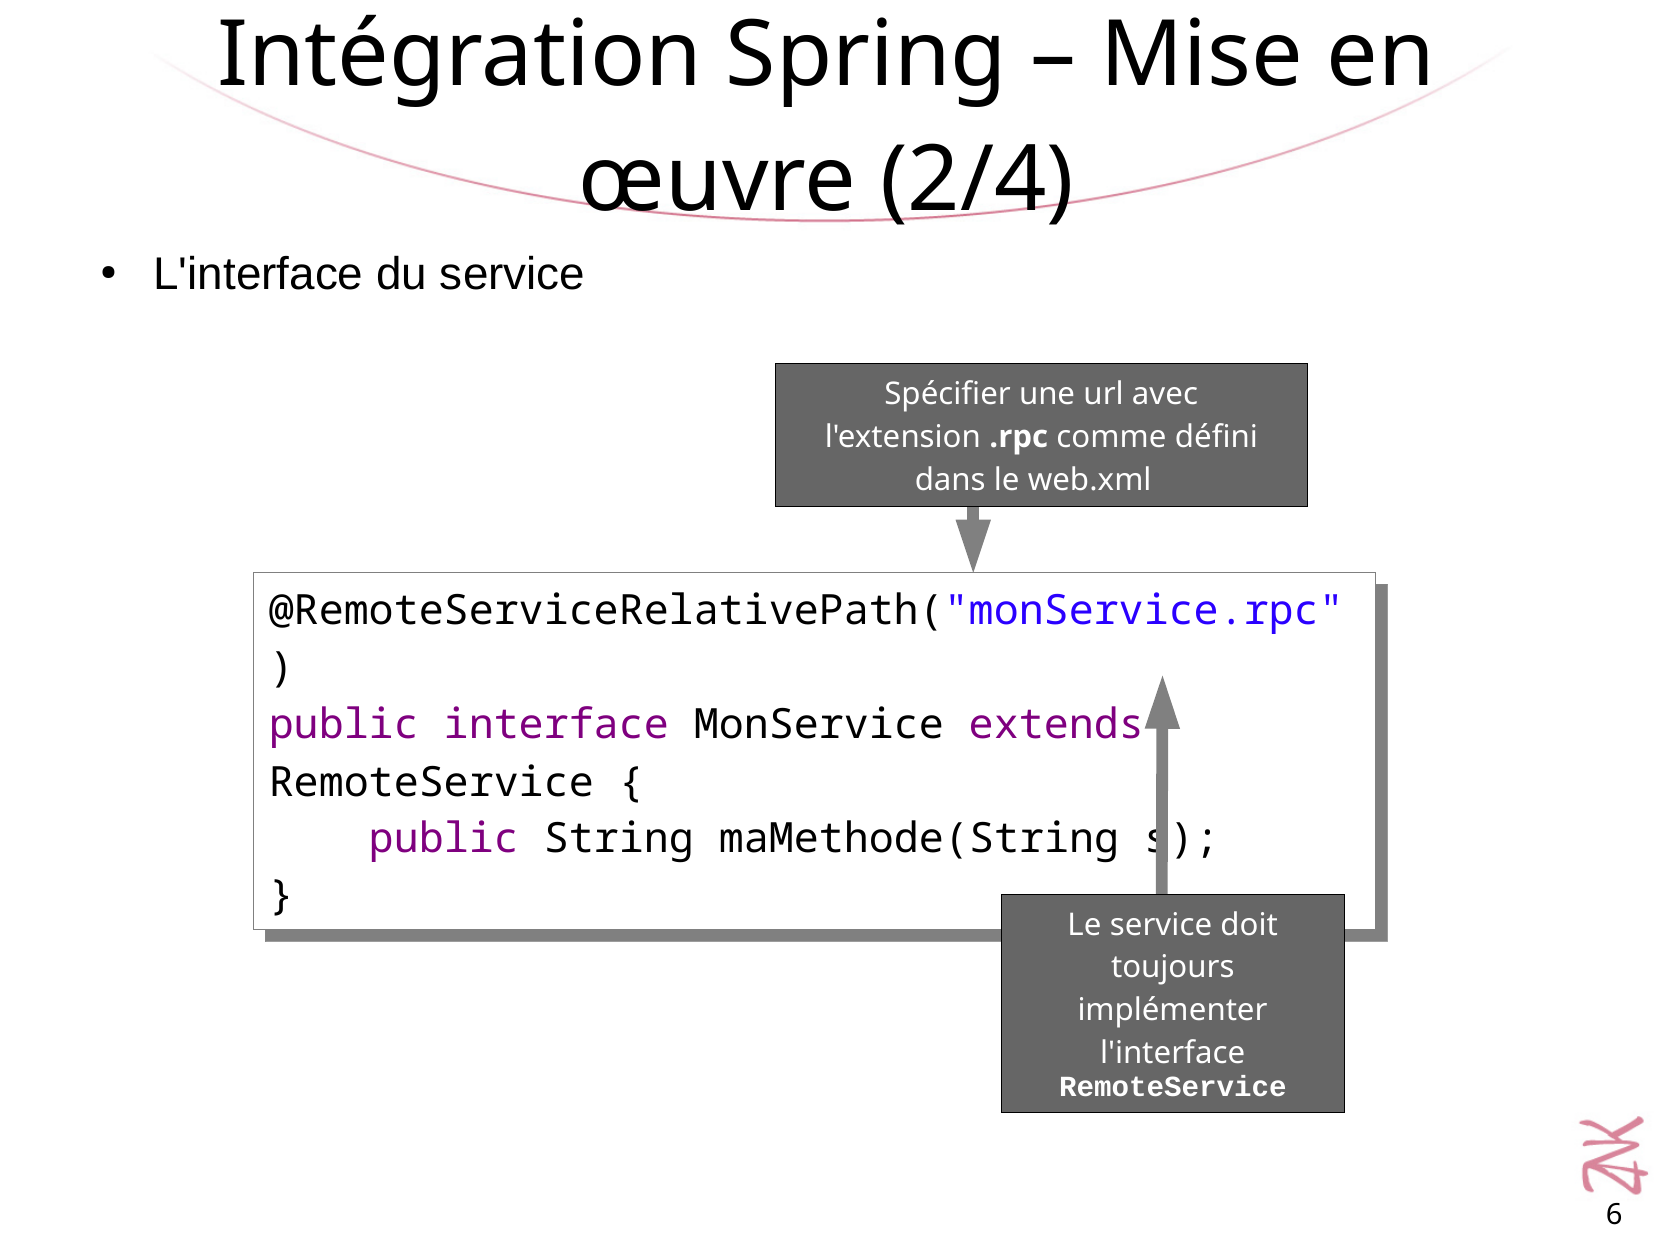

# Intégration Spring – Mise en œuvre (2/4)
L'interface du service
Spécifier une url avec l'extension .rpc comme défini dans le web.xml
@RemoteServiceRelativePath("monService.rpc")
public interface MonService extends RemoteService {
 public String maMethode(String s);
}
Le service doit toujours implémenter l'interface RemoteService
6